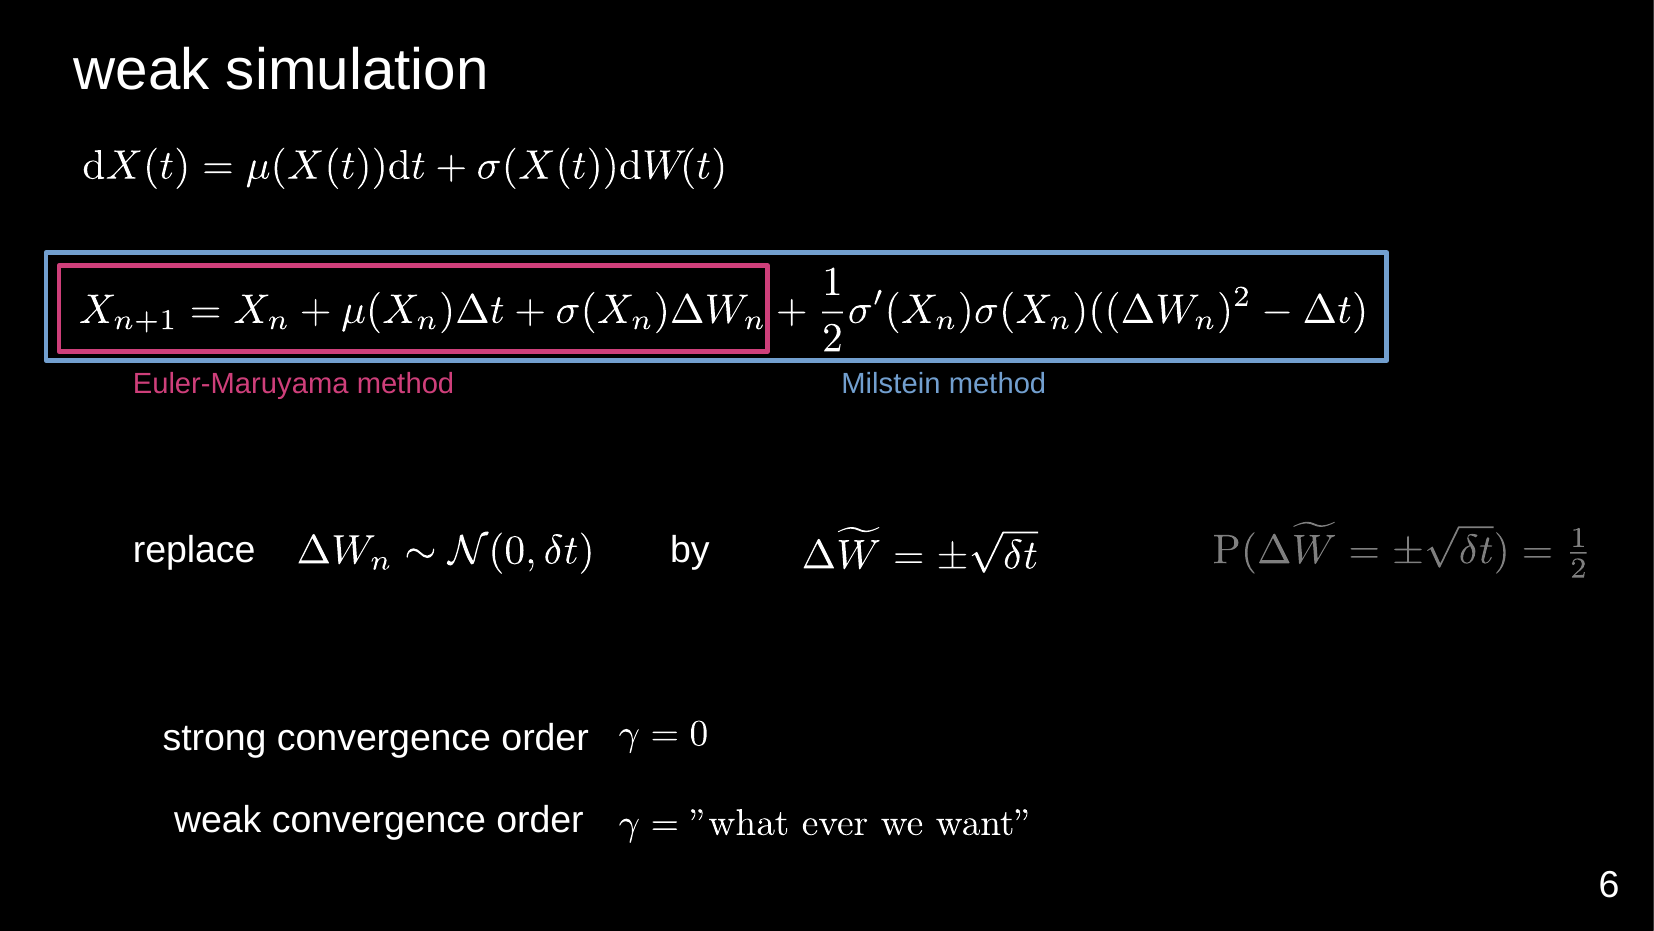

weak simulation
Milstein method
Euler-Maruyama method
replace
by
strong convergence order
weak convergence order